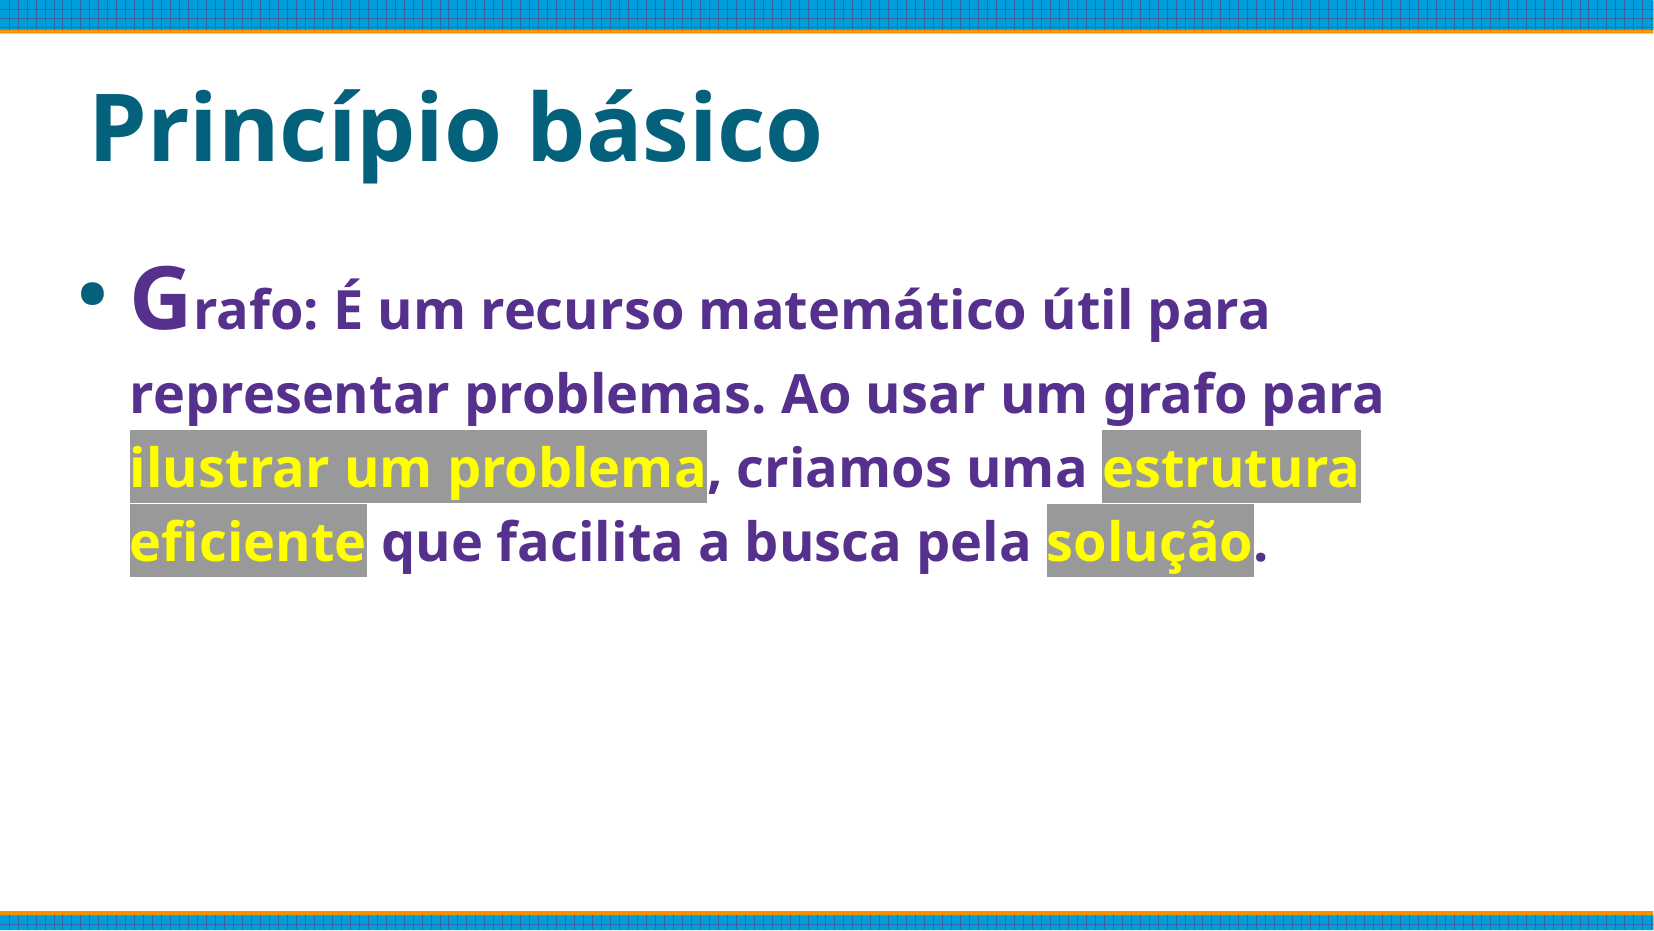

# Princípio básico
Grafo: É um recurso matemático útil para representar problemas. Ao usar um grafo para ilustrar um problema, criamos uma estrutura eficiente que facilita a busca pela solução.